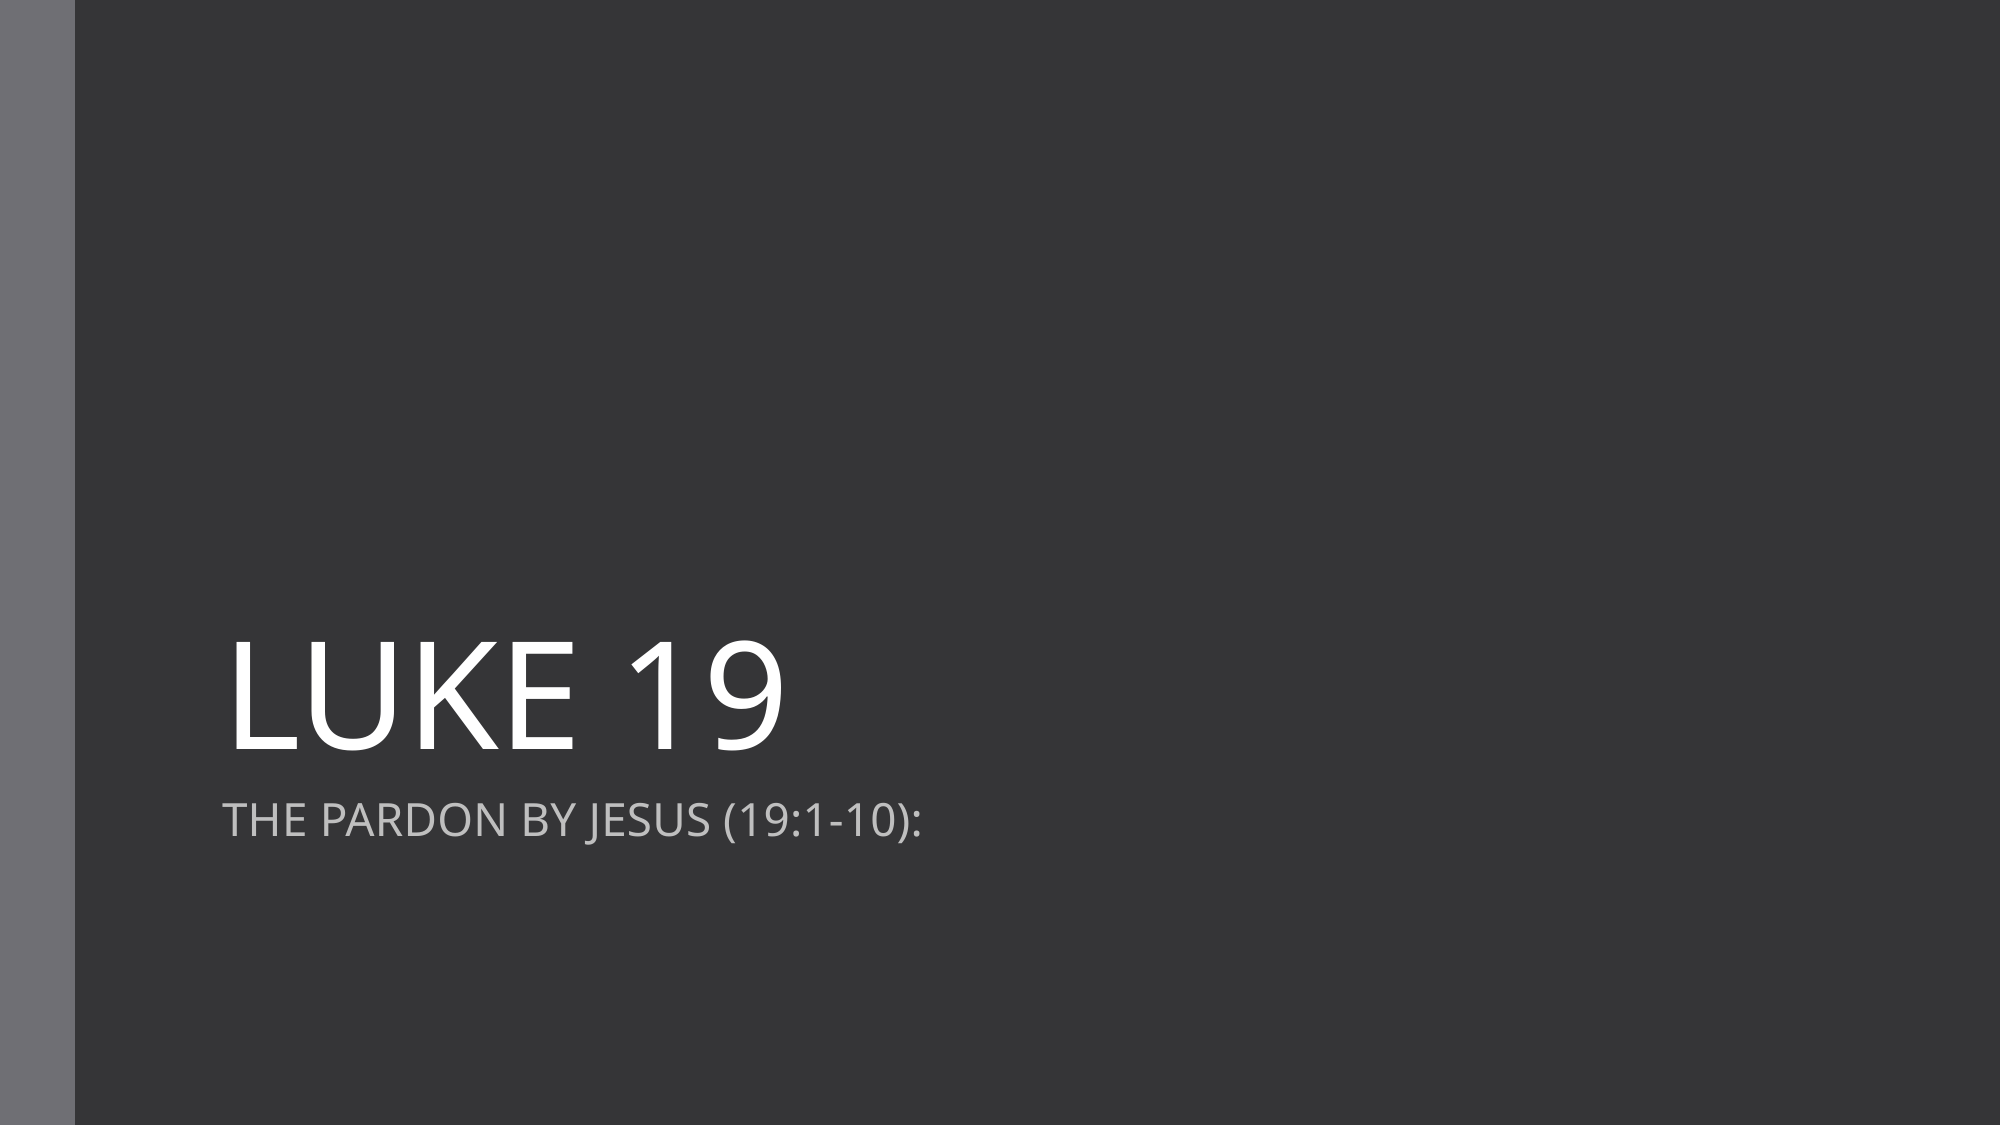

# LUKE 19
THE PARDON BY JESUS (19:1-10):